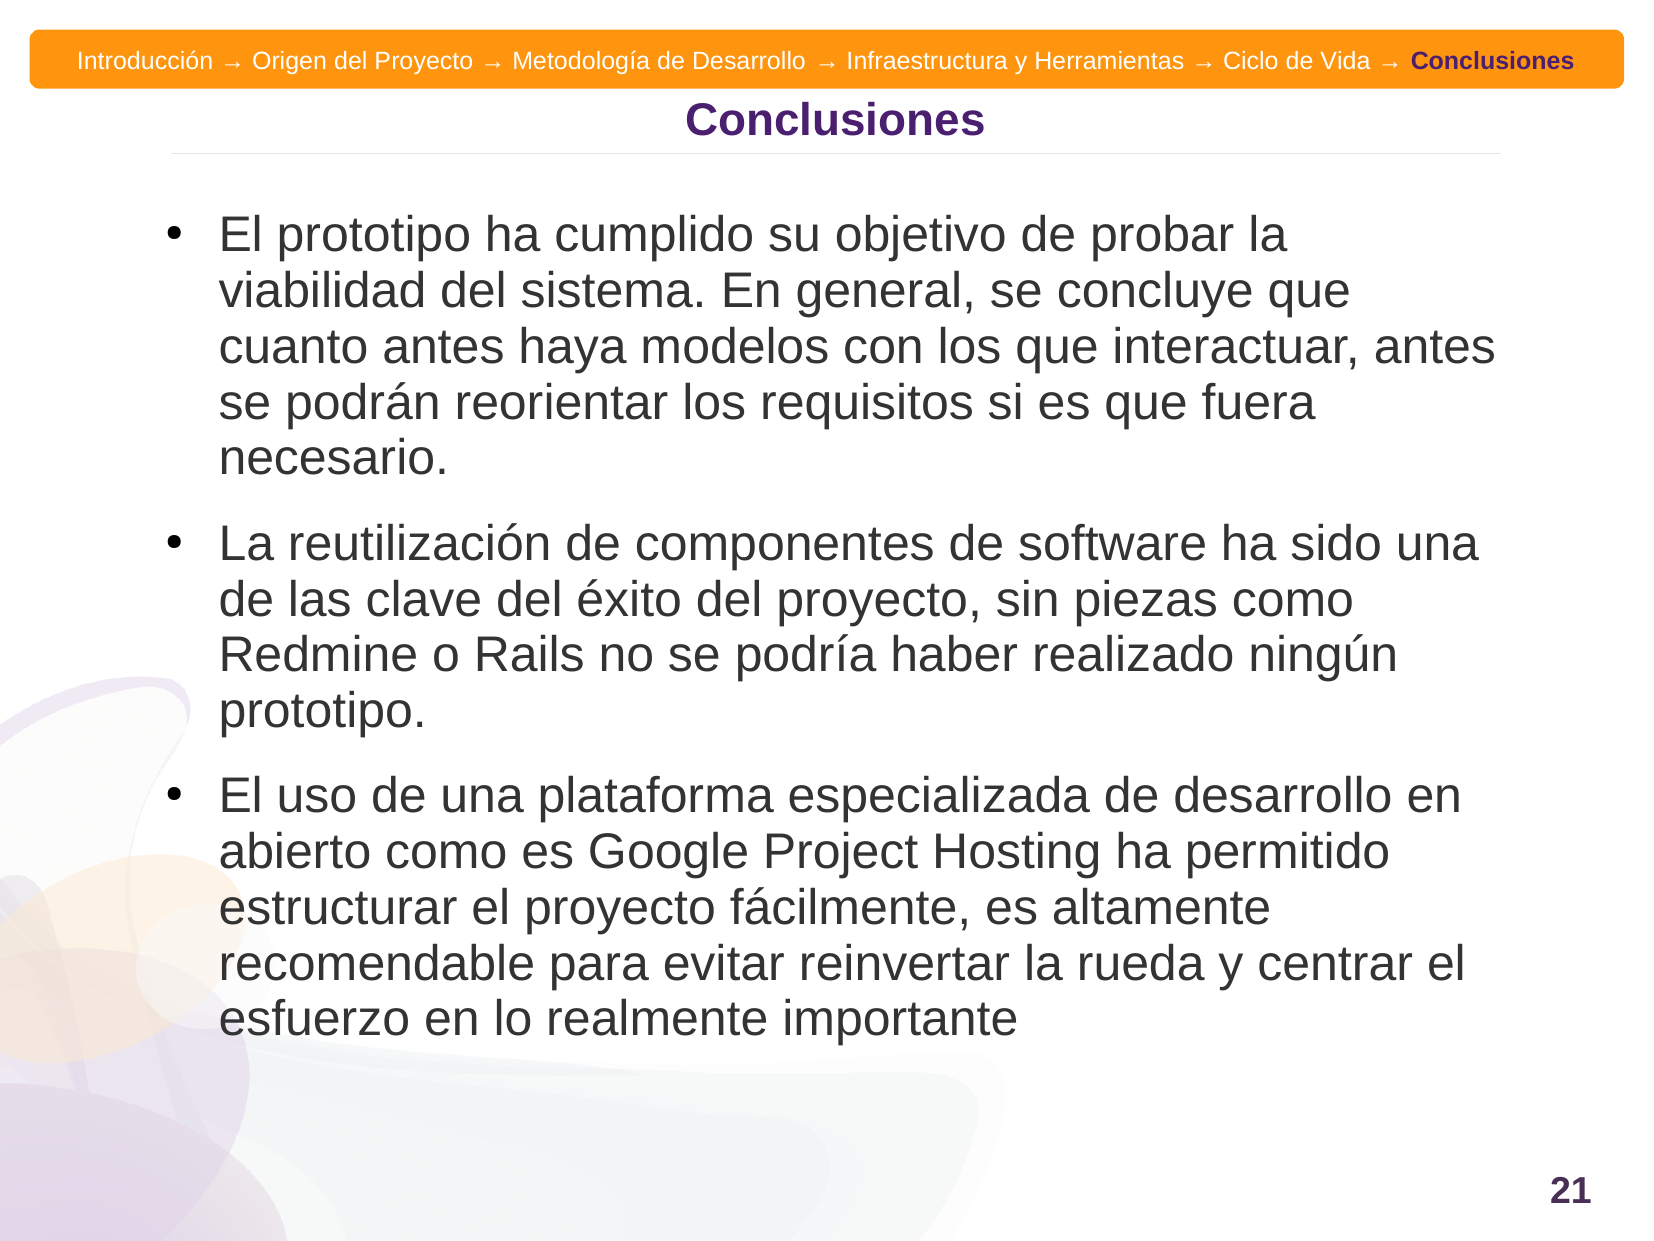

Introducción → Origen del Proyecto → Metodología de Desarrollo → Infraestructura y Herramientas → Ciclo de Vida → Conclusiones
Conclusiones
#
El prototipo ha cumplido su objetivo de probar la viabilidad del sistema. En general, se concluye que cuanto antes haya modelos con los que interactuar, antes se podrán reorientar los requisitos si es que fuera necesario.
La reutilización de componentes de software ha sido una de las clave del éxito del proyecto, sin piezas como Redmine o Rails no se podría haber realizado ningún prototipo.
El uso de una plataforma especializada de desarrollo en abierto como es Google Project Hosting ha permitido estructurar el proyecto fácilmente, es altamente recomendable para evitar reinvertar la rueda y centrar el esfuerzo en lo realmente importante